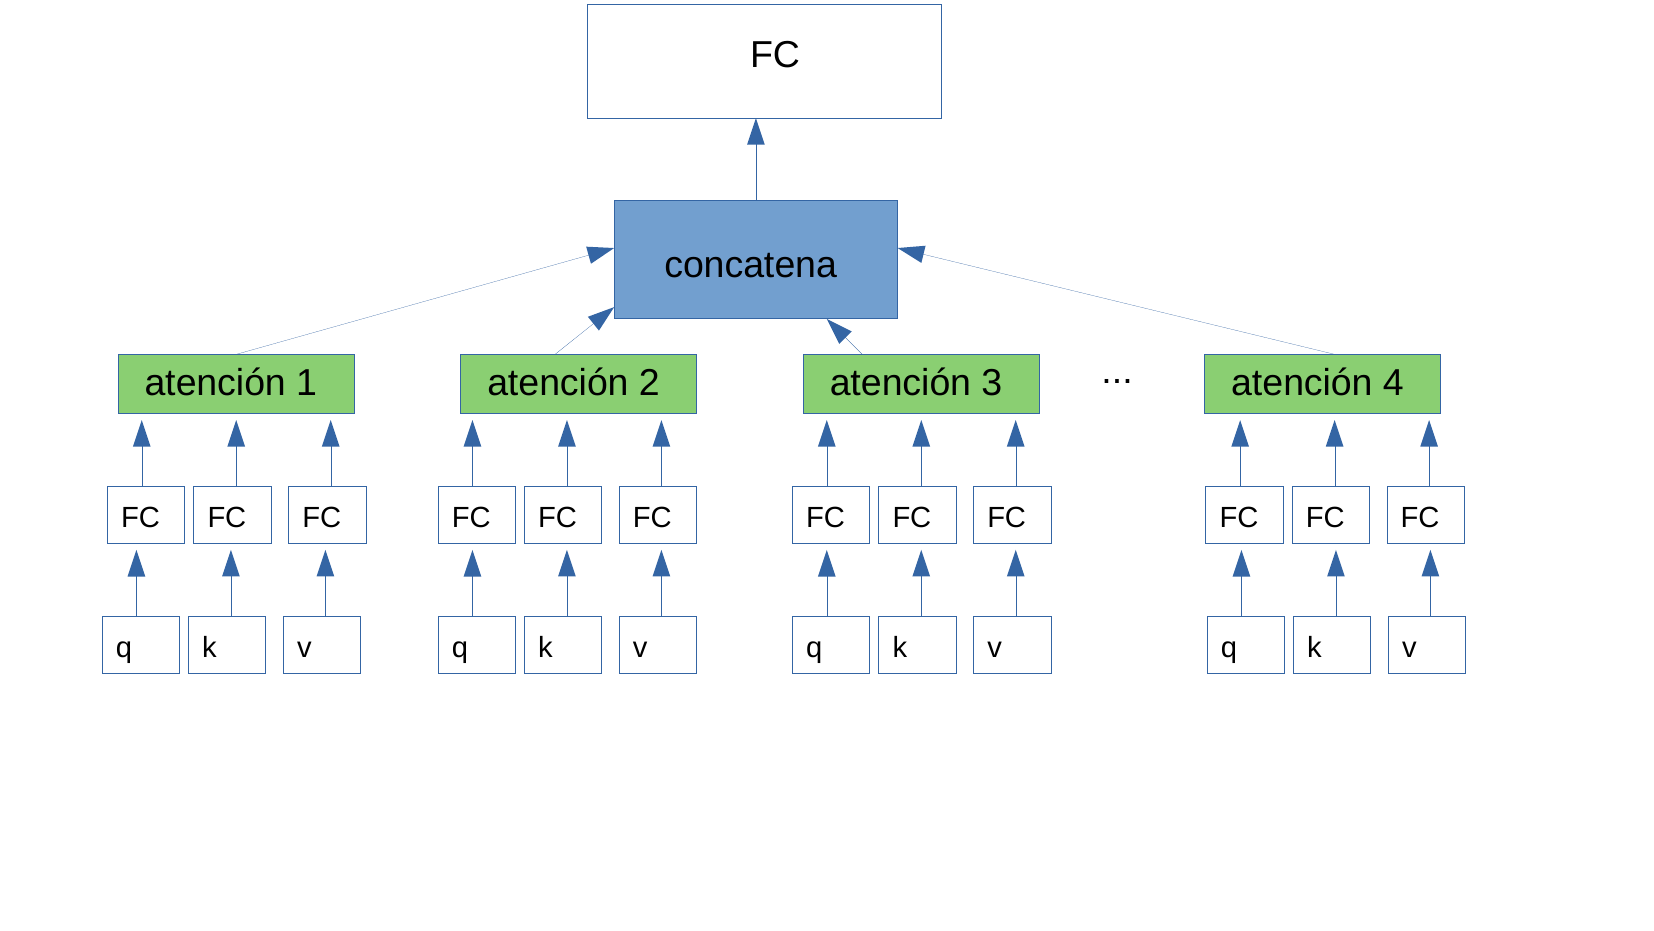

FC
concatena
...
concatena
atención 1
concatena
atención 2
concatena
atención 3
concatena
atención 4
FC
FC
FC
FC
FC
FC
FC
FC
FC
FC
FC
FC
q
k
v
q
k
v
q
k
v
q
k
v